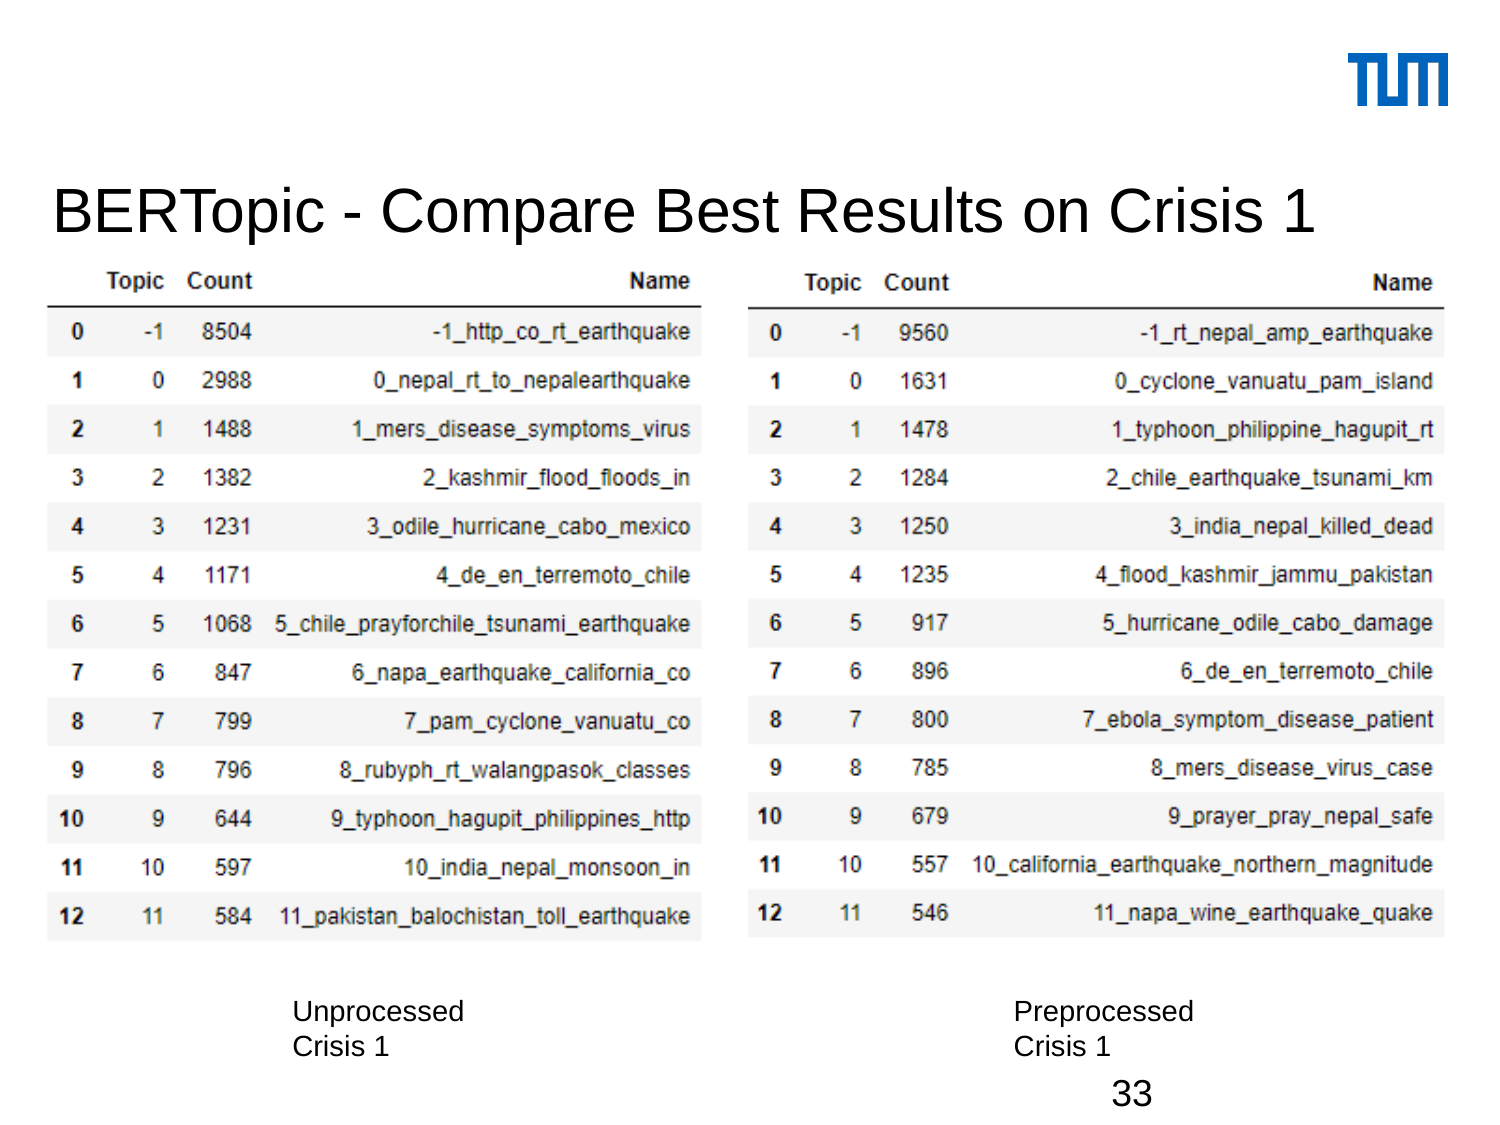

BERTopic - Compare Best Results on Crisis 1
Unprocessed
Crisis 1
Preprocessed
Crisis 1